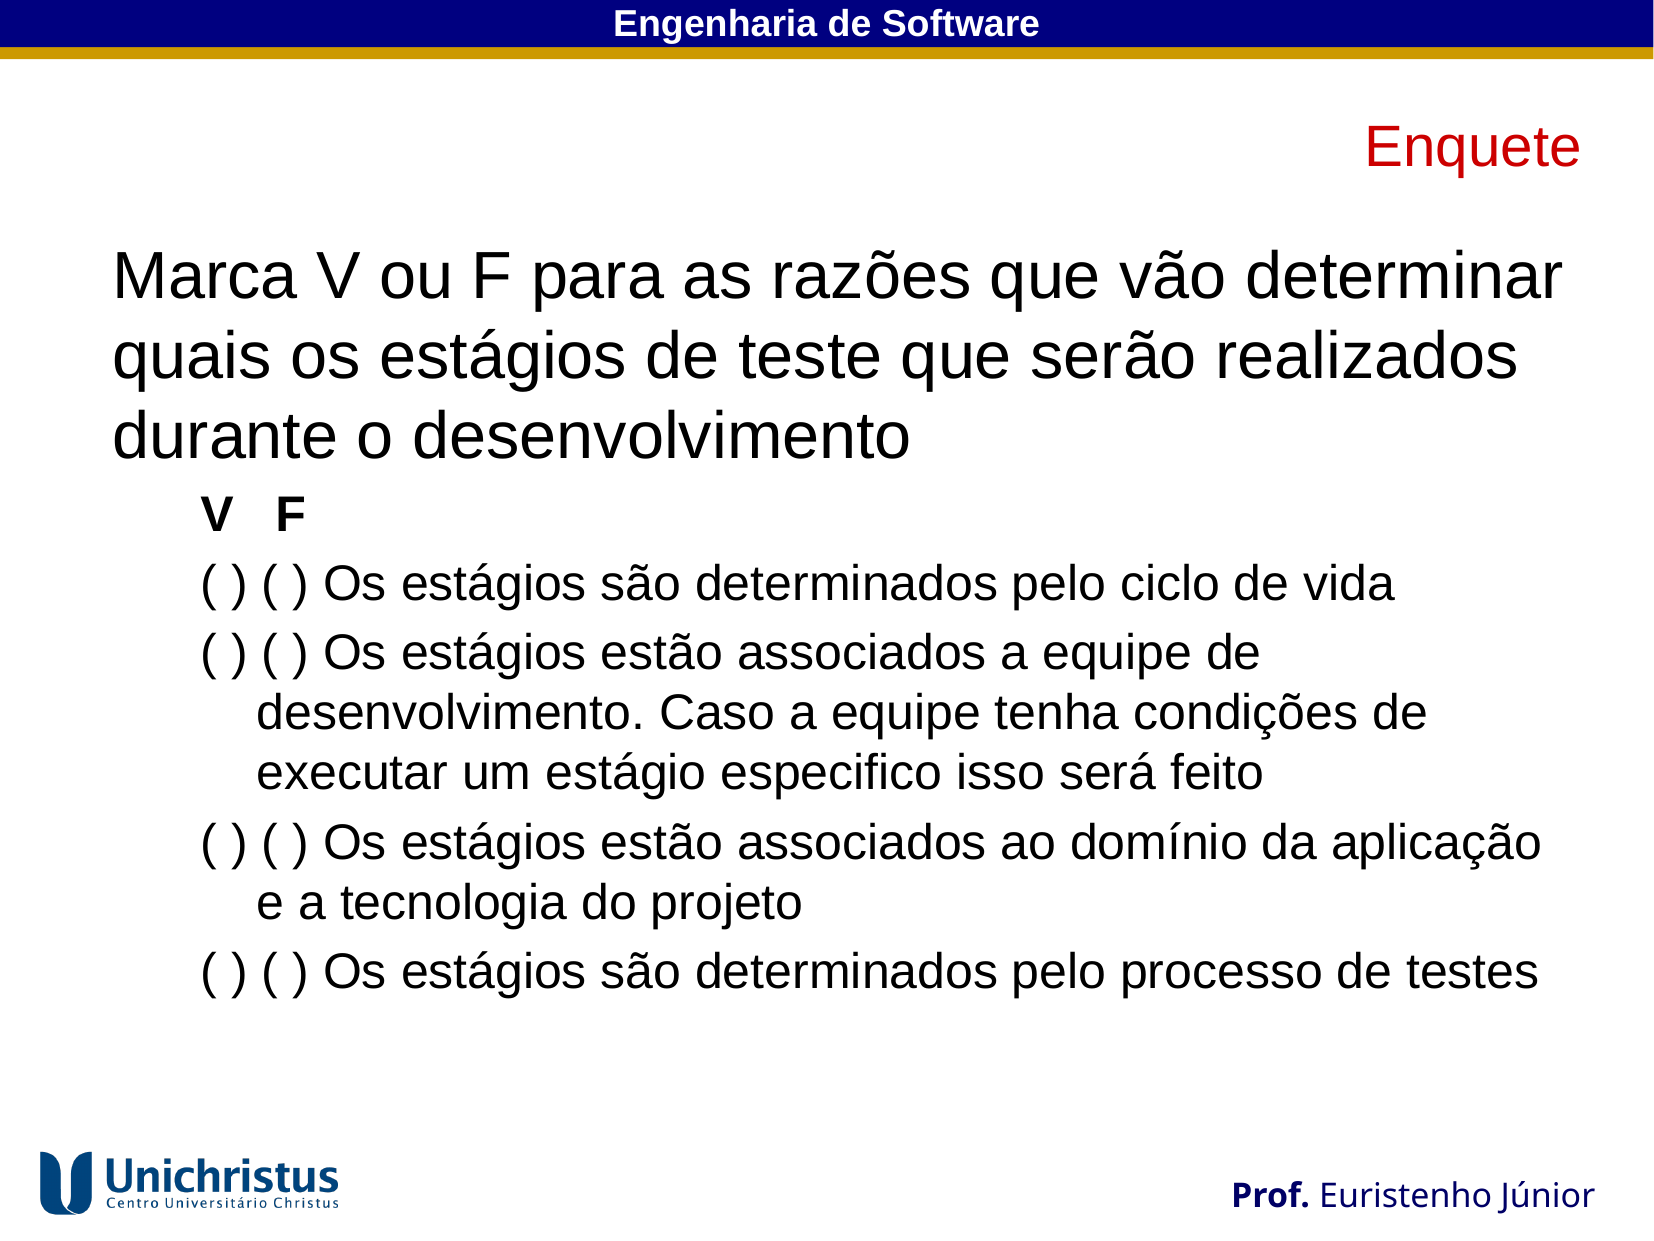

Engenharia de Software
Enquete
# Marca V ou F para as razões que vão determinar quais os estágios de teste que serão realizados durante o desenvolvimento
V F
( ) ( ) Os estágios são determinados pelo ciclo de vida
( ) ( ) Os estágios estão associados a equipe de desenvolvimento. Caso a equipe tenha condições de executar um estágio especifico isso será feito
( ) ( ) Os estágios estão associados ao domínio da aplicação e a tecnologia do projeto
( ) ( ) Os estágios são determinados pelo processo de testes
Prof. Euristenho Júnior